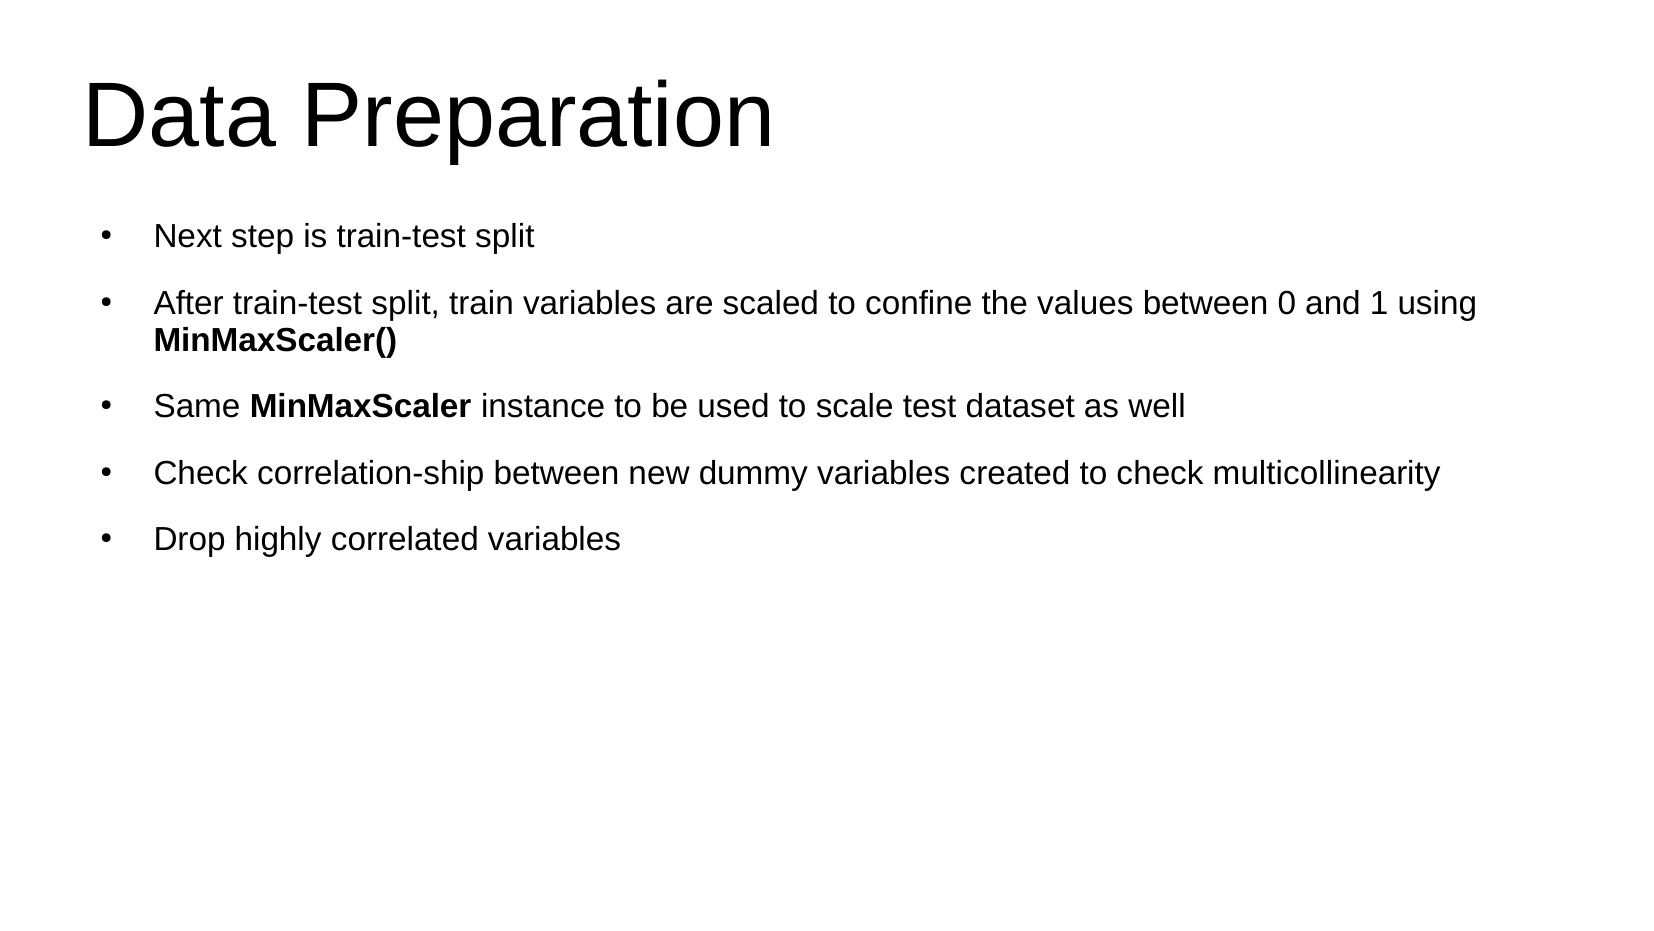

# Data Preparation
Next step is train-test split
After train-test split, train variables are scaled to confine the values between 0 and 1 using MinMaxScaler()
Same MinMaxScaler instance to be used to scale test dataset as well
Check correlation-ship between new dummy variables created to check multicollinearity
Drop highly correlated variables